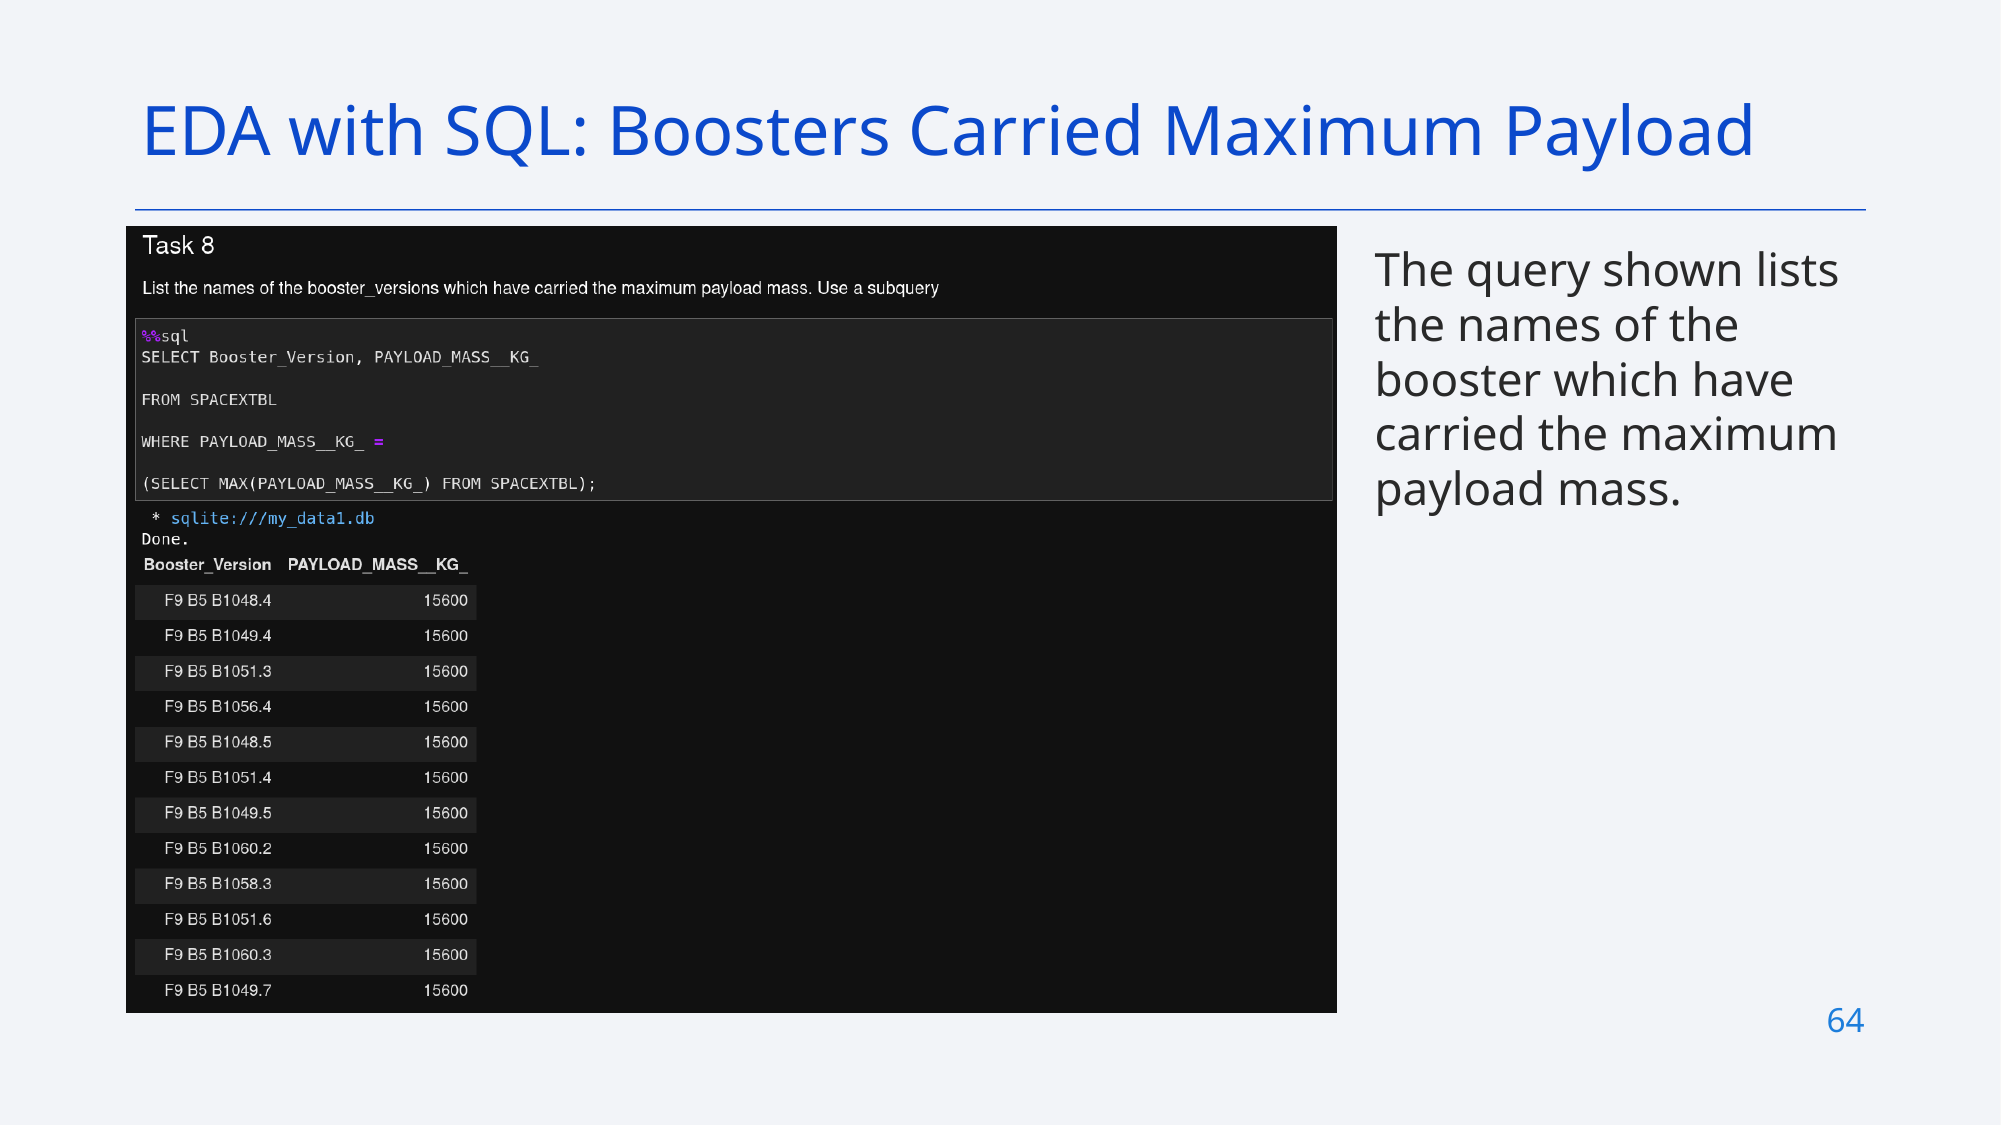

EDA with SQL: Boosters Carried Maximum Payload
# The query shown lists the names of the booster which have carried the maximum payload mass.
64